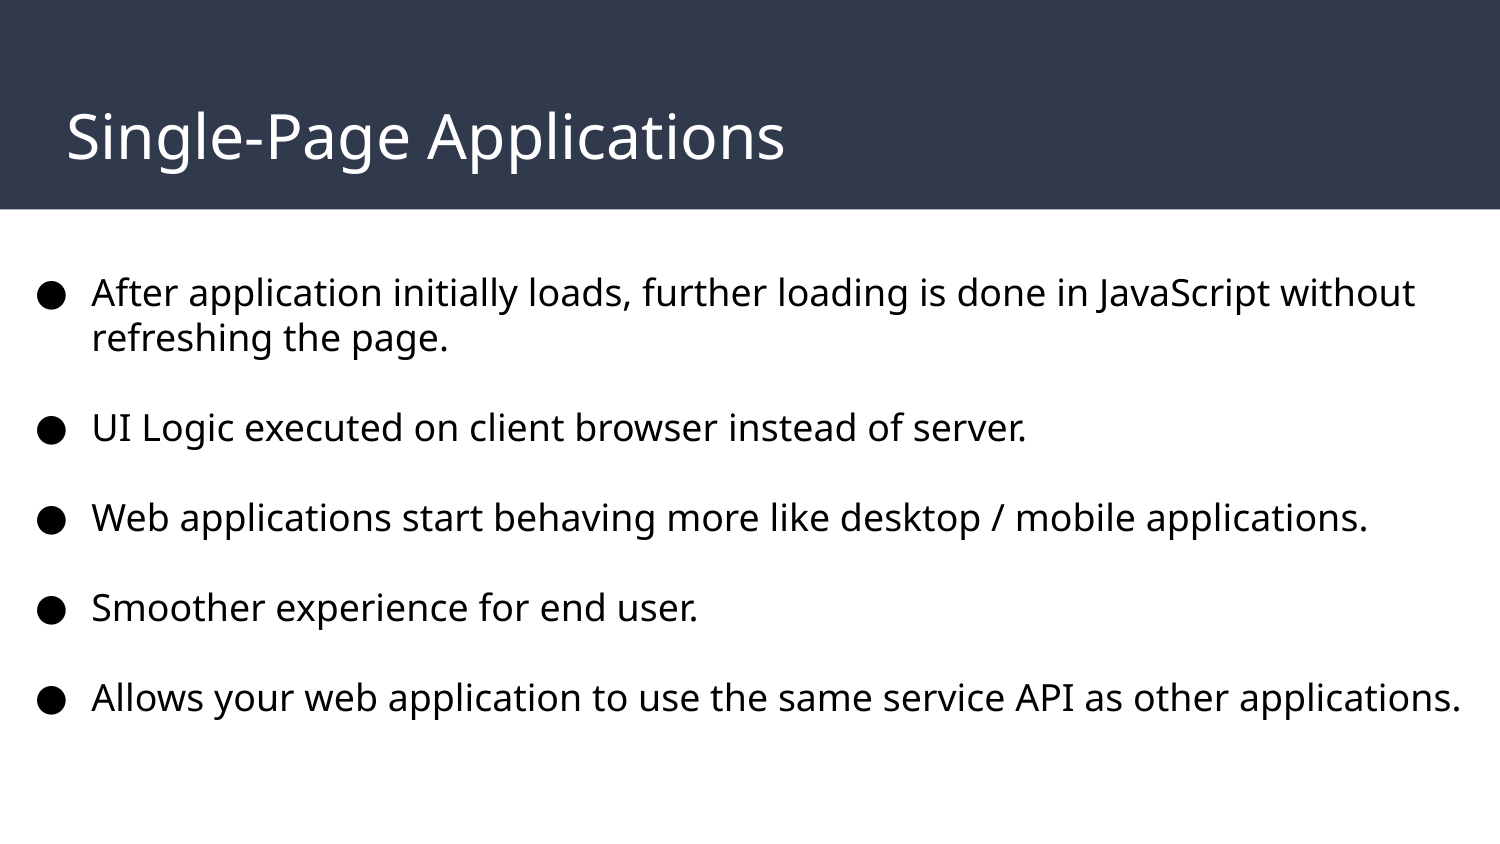

# Single-Page Applications
After application initially loads, further loading is done in JavaScript without refreshing the page.
UI Logic executed on client browser instead of server.
Web applications start behaving more like desktop / mobile applications.
Smoother experience for end user.
Allows your web application to use the same service API as other applications.